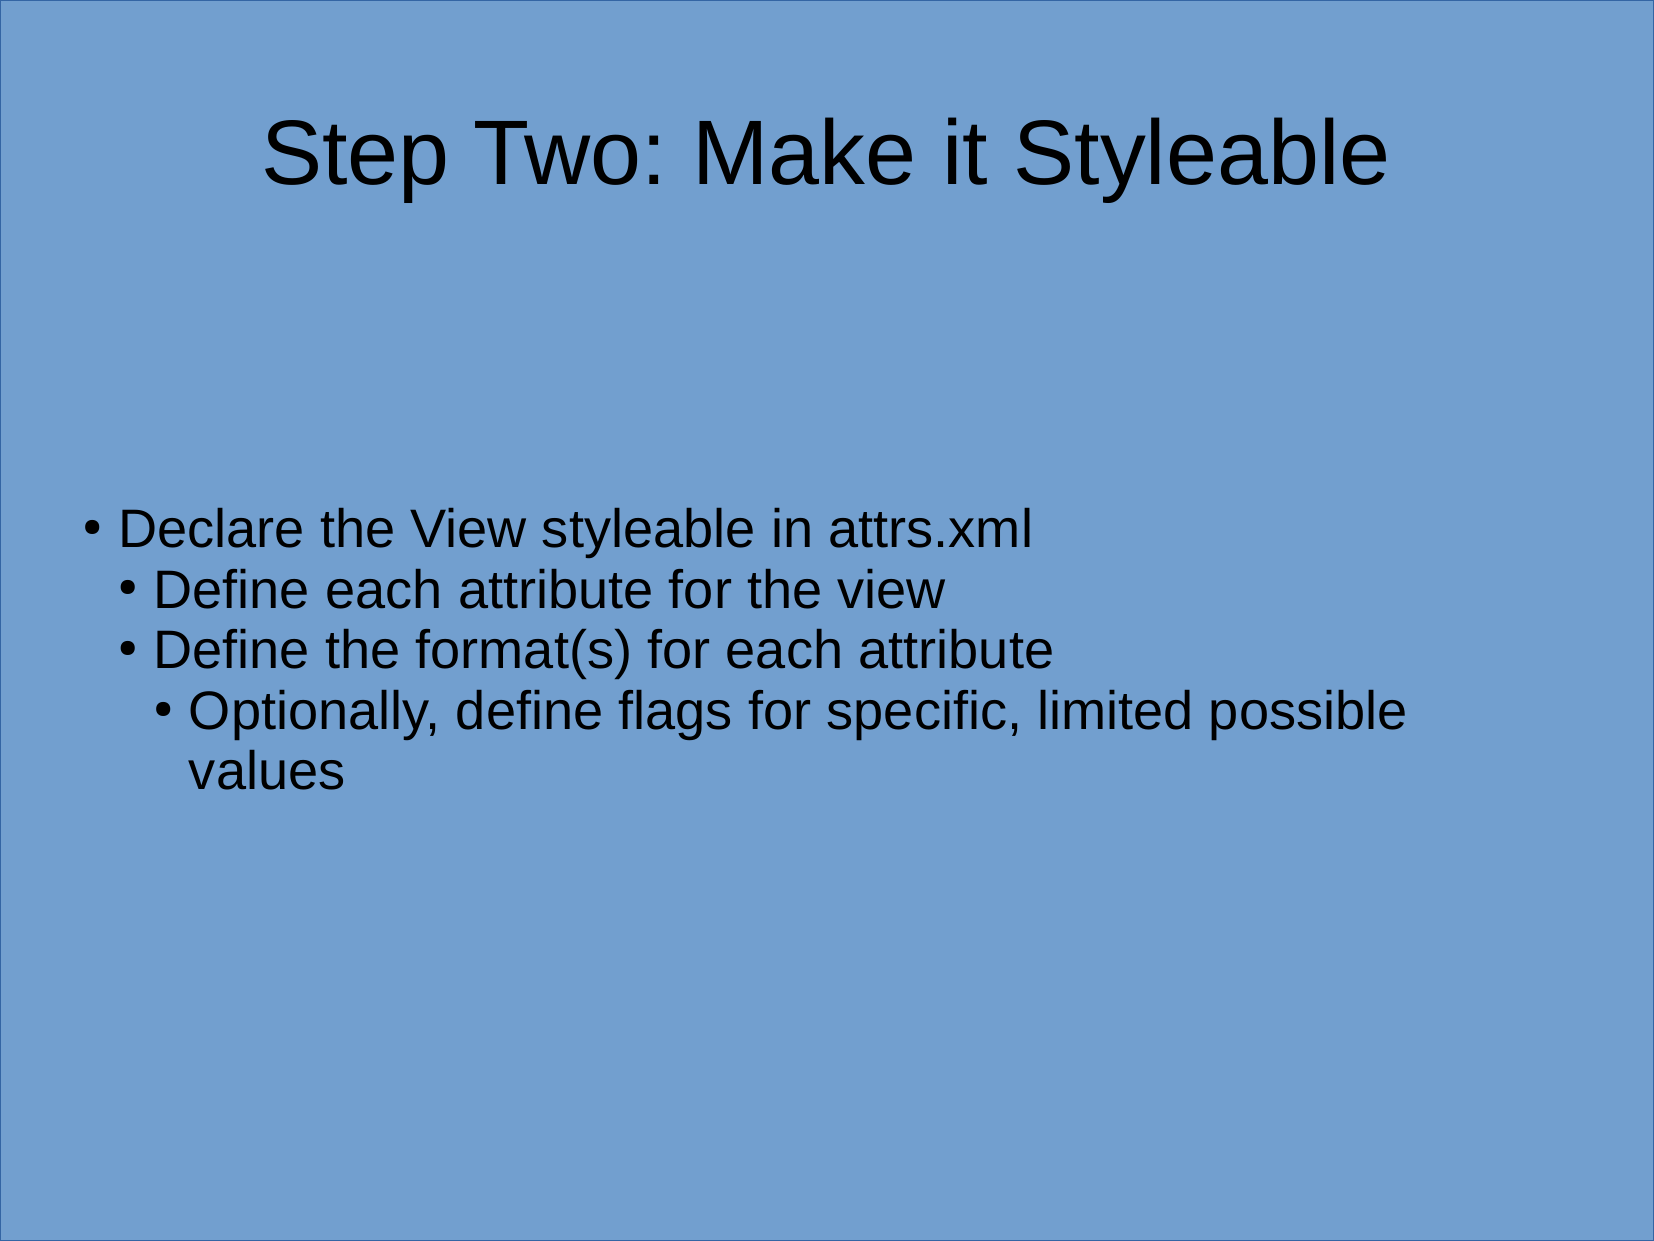

# Step Two: Make it Styleable
Declare the View styleable in attrs.xml
Define each attribute for the view
Define the format(s) for each attribute
Optionally, define flags for specific, limited possible values